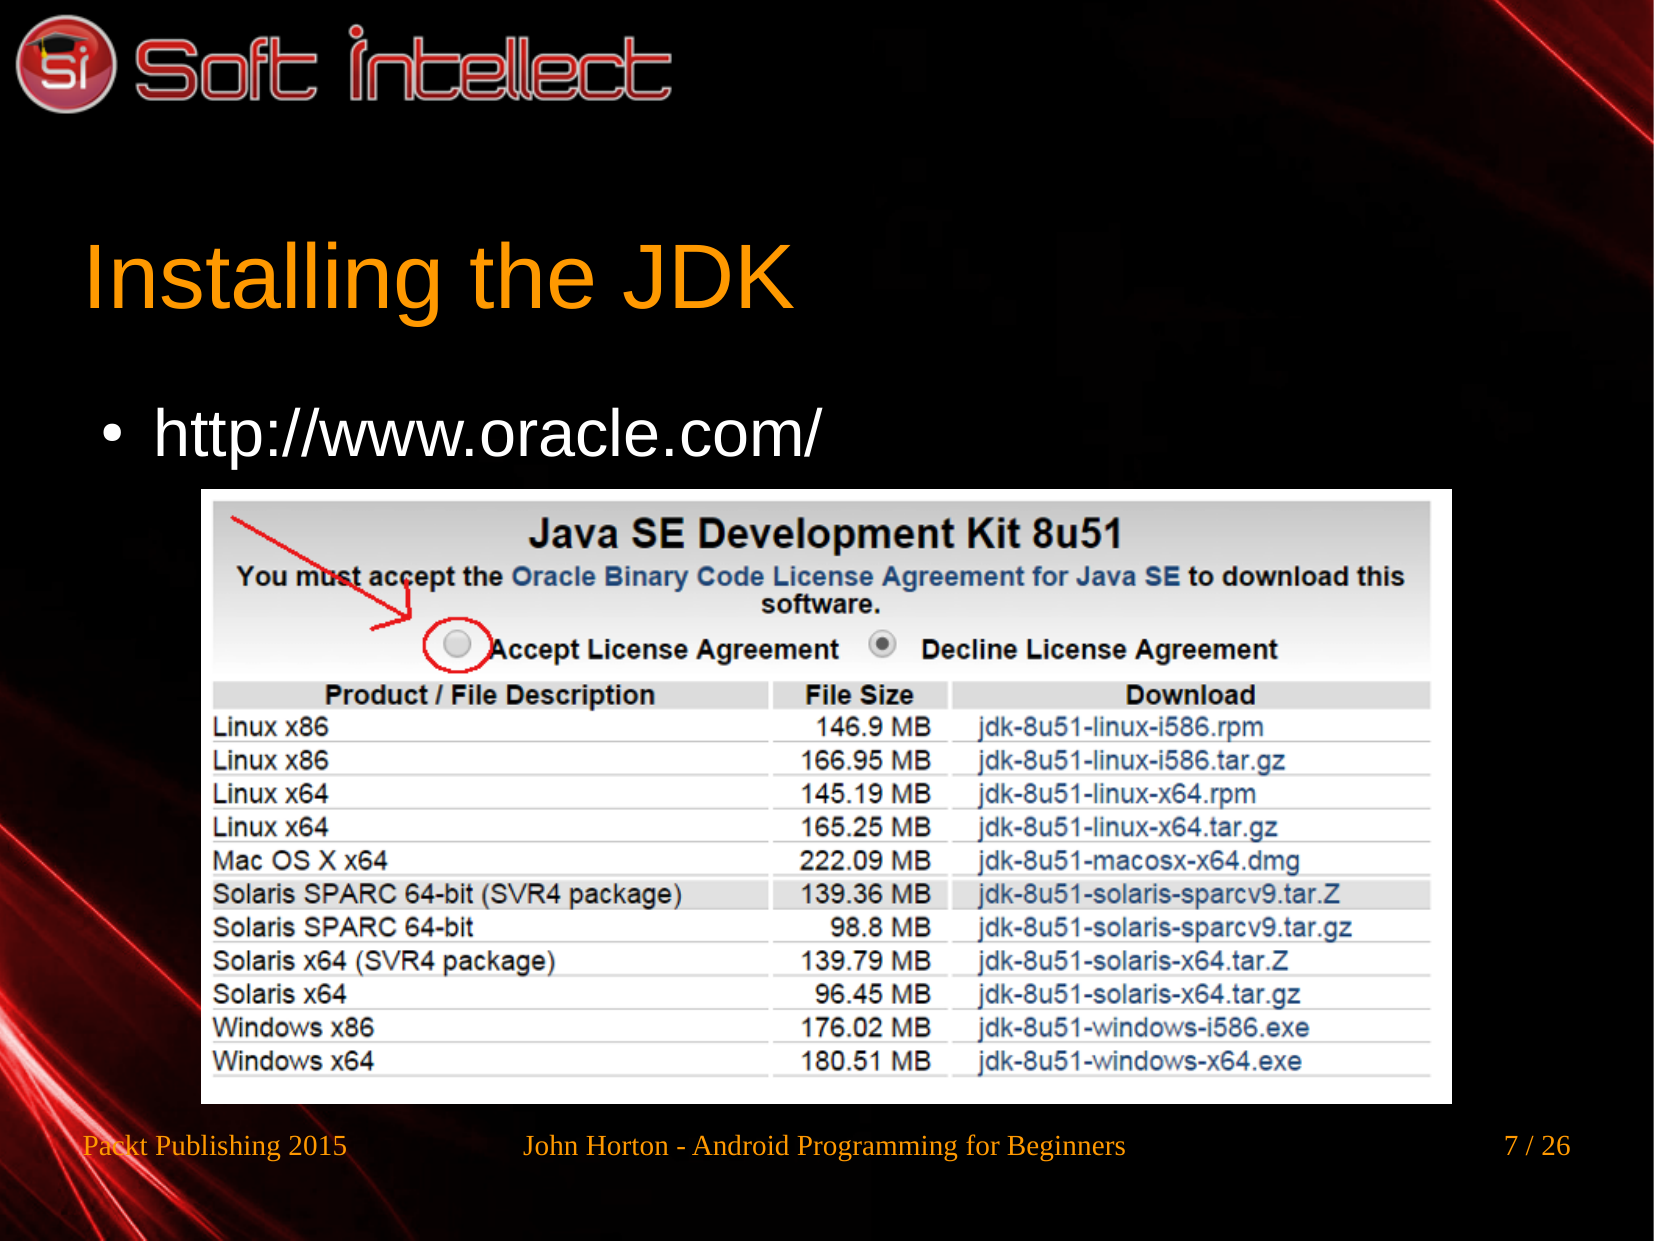

# Installing the JDK
http://www.oracle.com/
Packt Publishing 2015
John Horton - Android Programming for Beginners
7